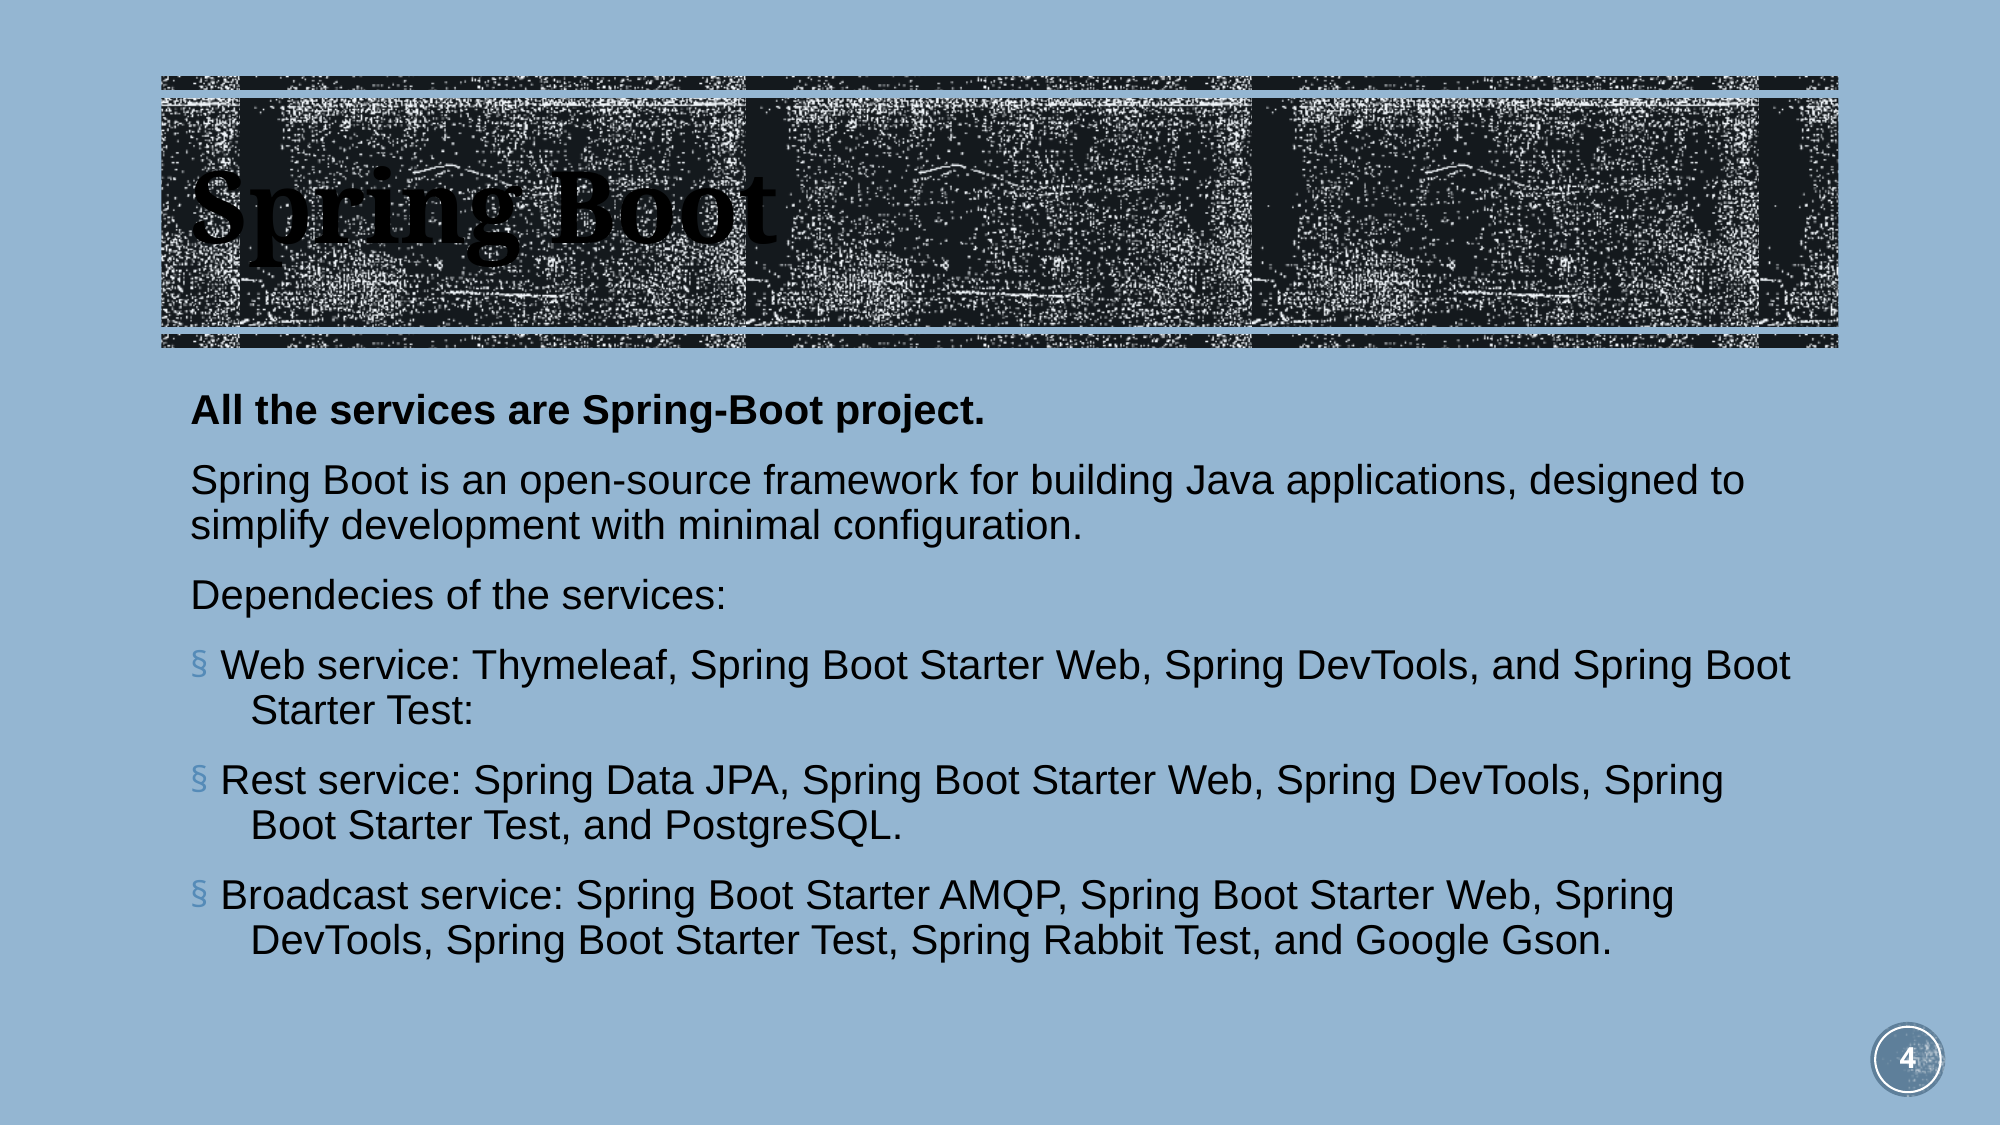

# Spring Boot
All the services are Spring-Boot project.
Spring Boot is an open-source framework for building Java applications, designed to simplify development with minimal configuration.
Dependecies of the services:
Web service: Thymeleaf, Spring Boot Starter Web, Spring DevTools, and Spring Boot Starter Test:
Rest service: Spring Data JPA, Spring Boot Starter Web, Spring DevTools, Spring Boot Starter Test, and PostgreSQL.
Broadcast service: Spring Boot Starter AMQP, Spring Boot Starter Web, Spring DevTools, Spring Boot Starter Test, Spring Rabbit Test, and Google Gson.
4